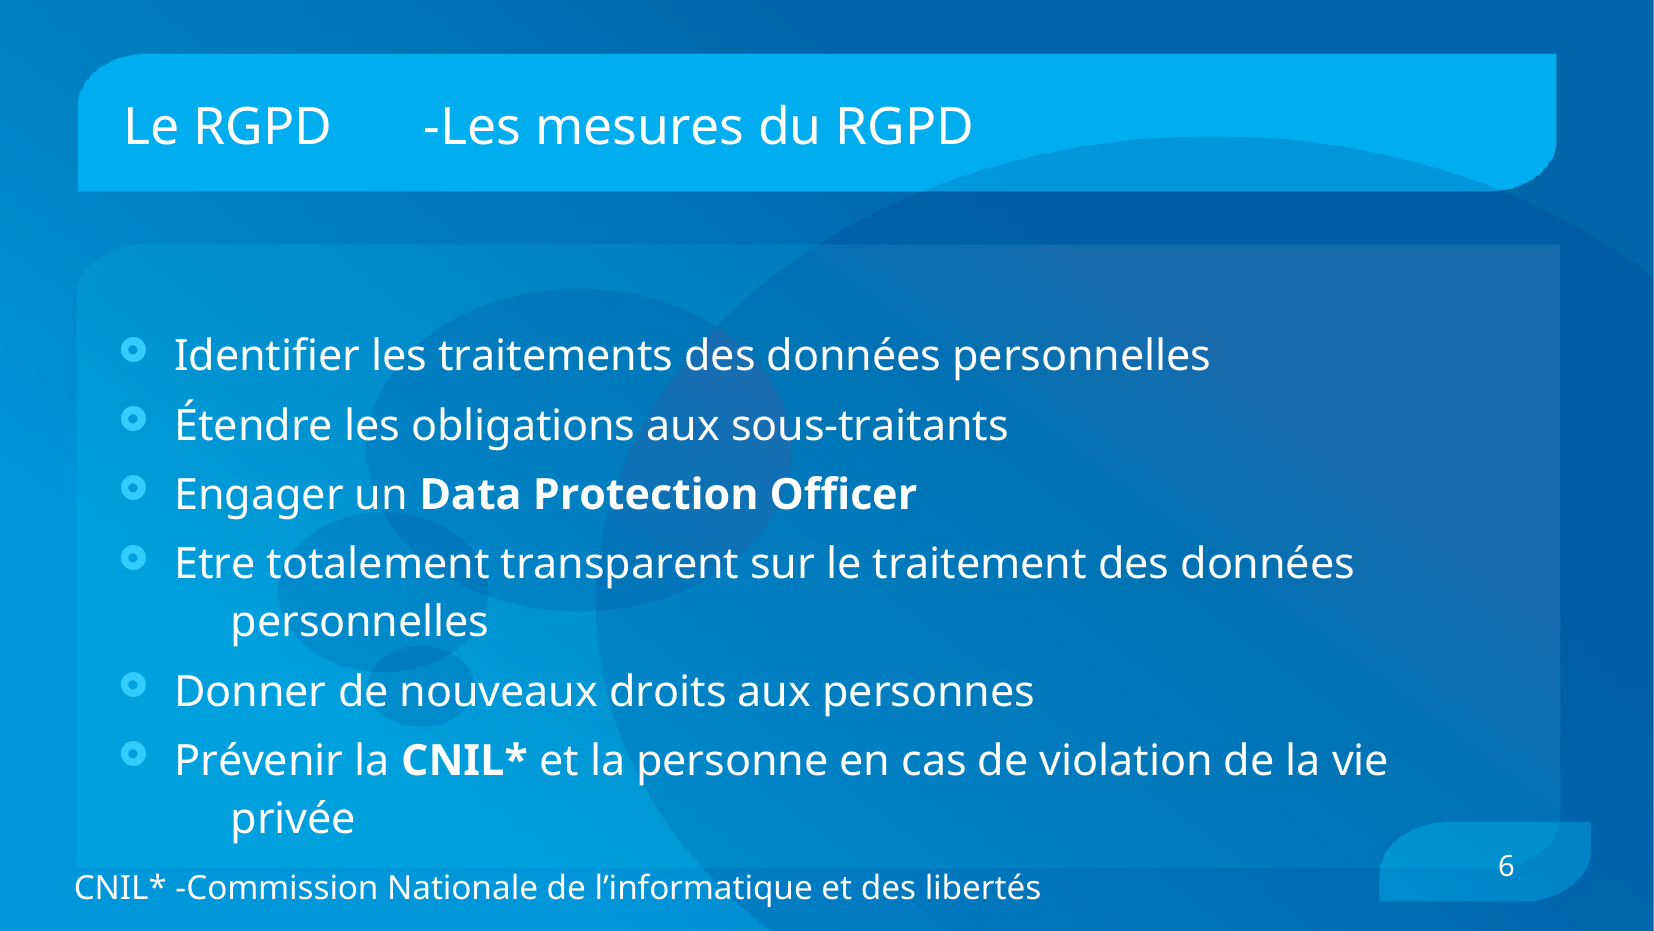

# Le RGPD	-Les mesures du RGPD
Identifier les traitements des données personnelles
Étendre les obligations aux sous-traitants
Engager un Data Protection Officer
Etre totalement transparent sur le traitement des données personnelles
Donner de nouveaux droits aux personnes
Prévenir la CNIL* et la personne en cas de violation de la vie privée
6
CNIL* -Commission Nationale de l’informatique et des libertés